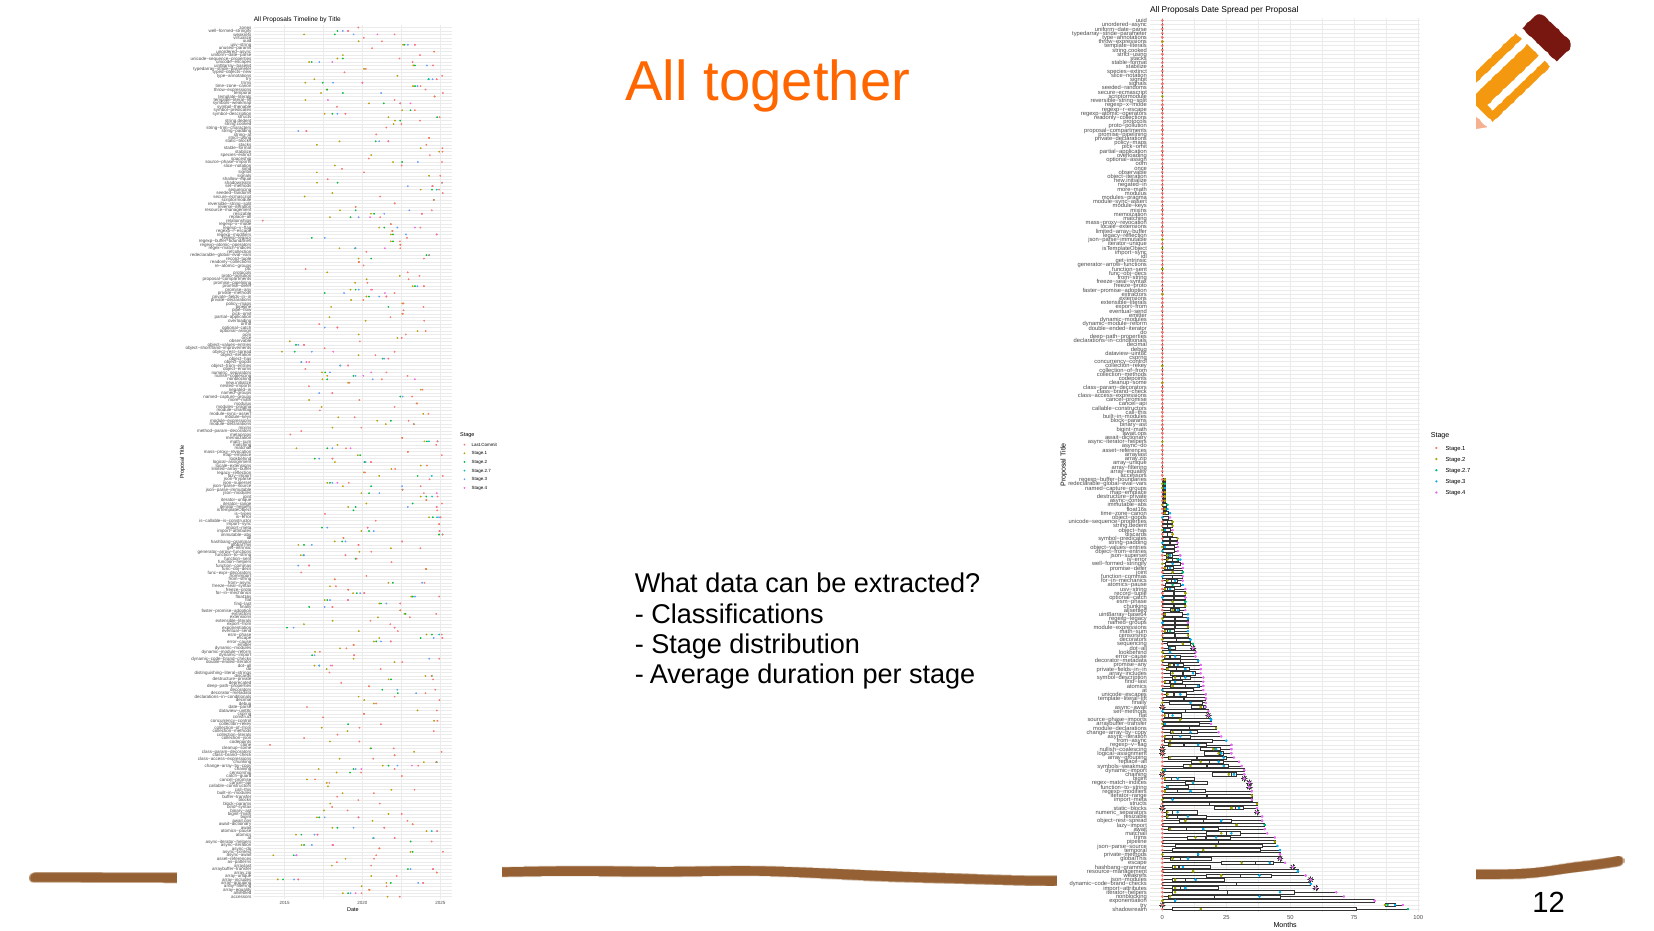

# All together
What data can be extracted?
- Classifications
- Stage distribution
- Average duration per stage
12